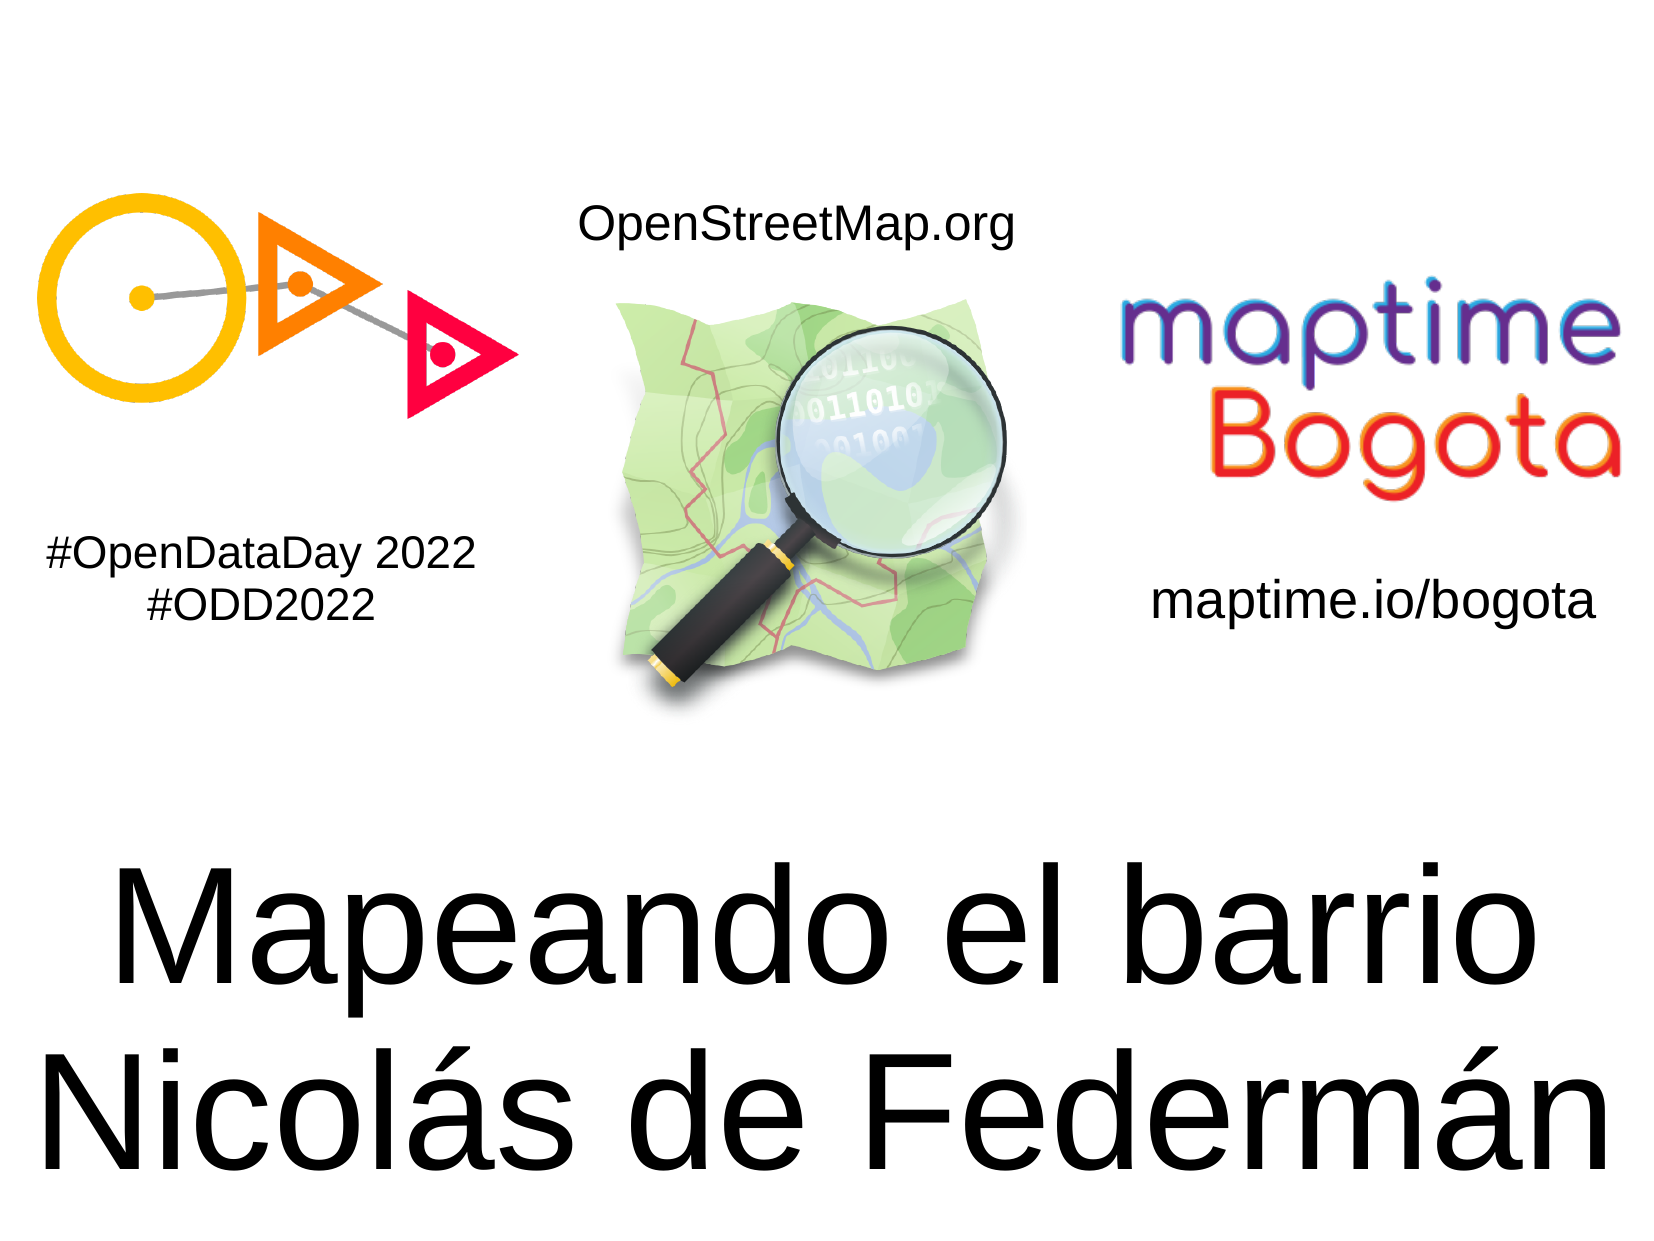

OpenStreetMap.org
#OpenDataDay 2022
#ODD2022
maptime.io/bogota
Mapeando el barrio
Nicolás de Federmán